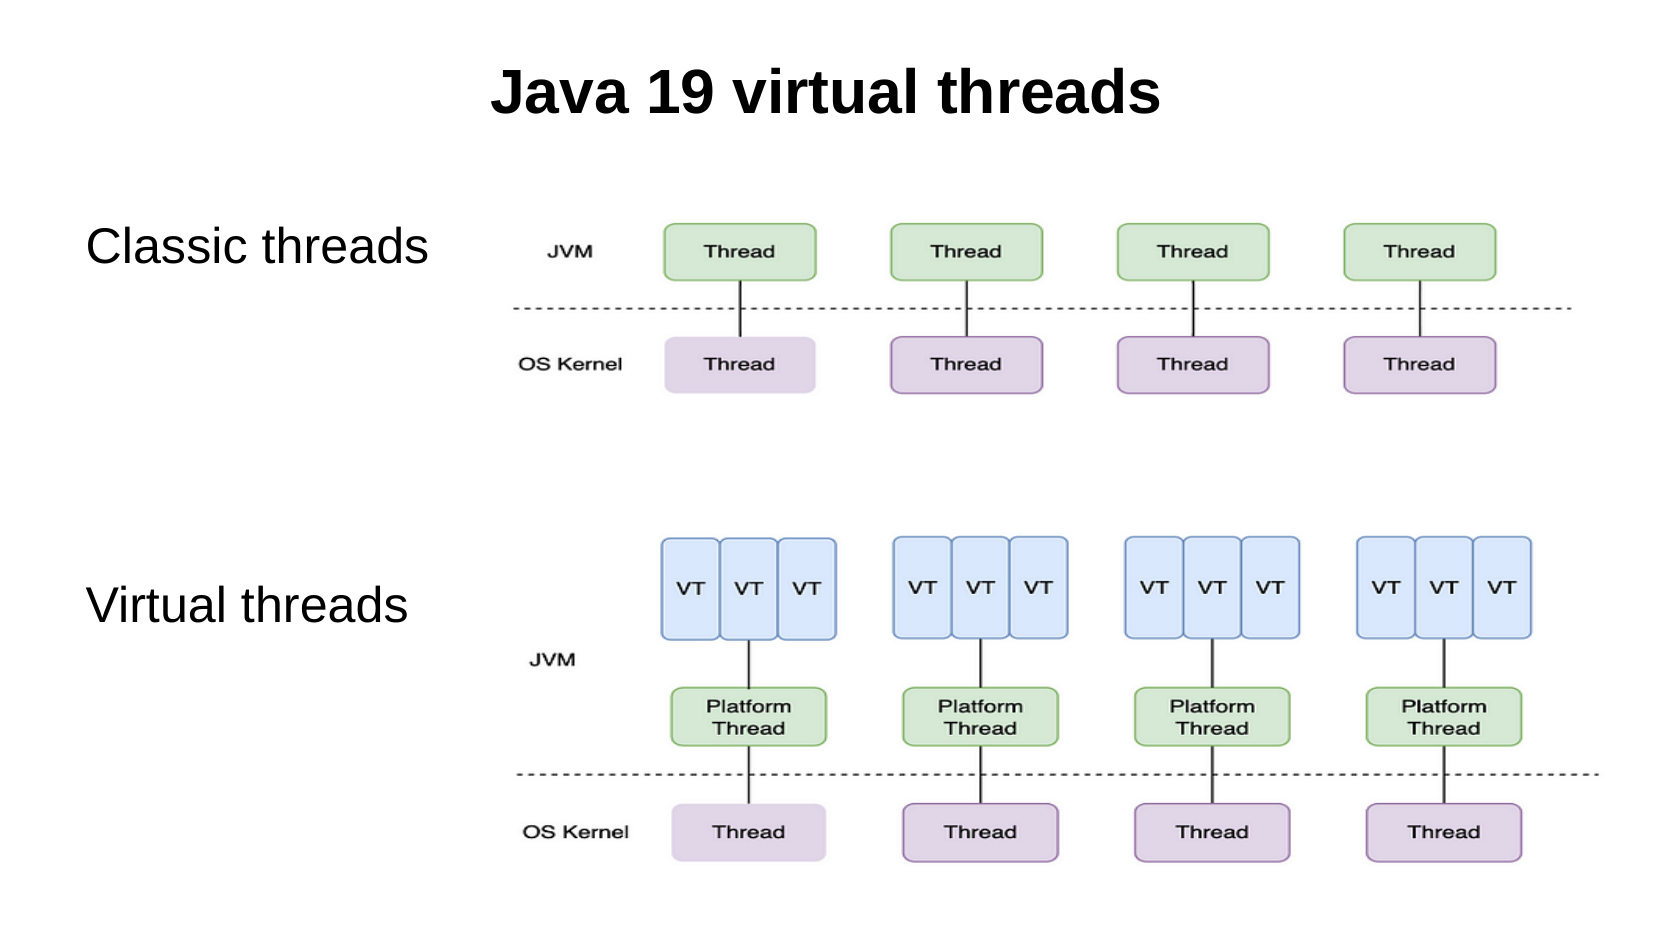

# Java 19 virtual threads
Classic threads
Virtual threads